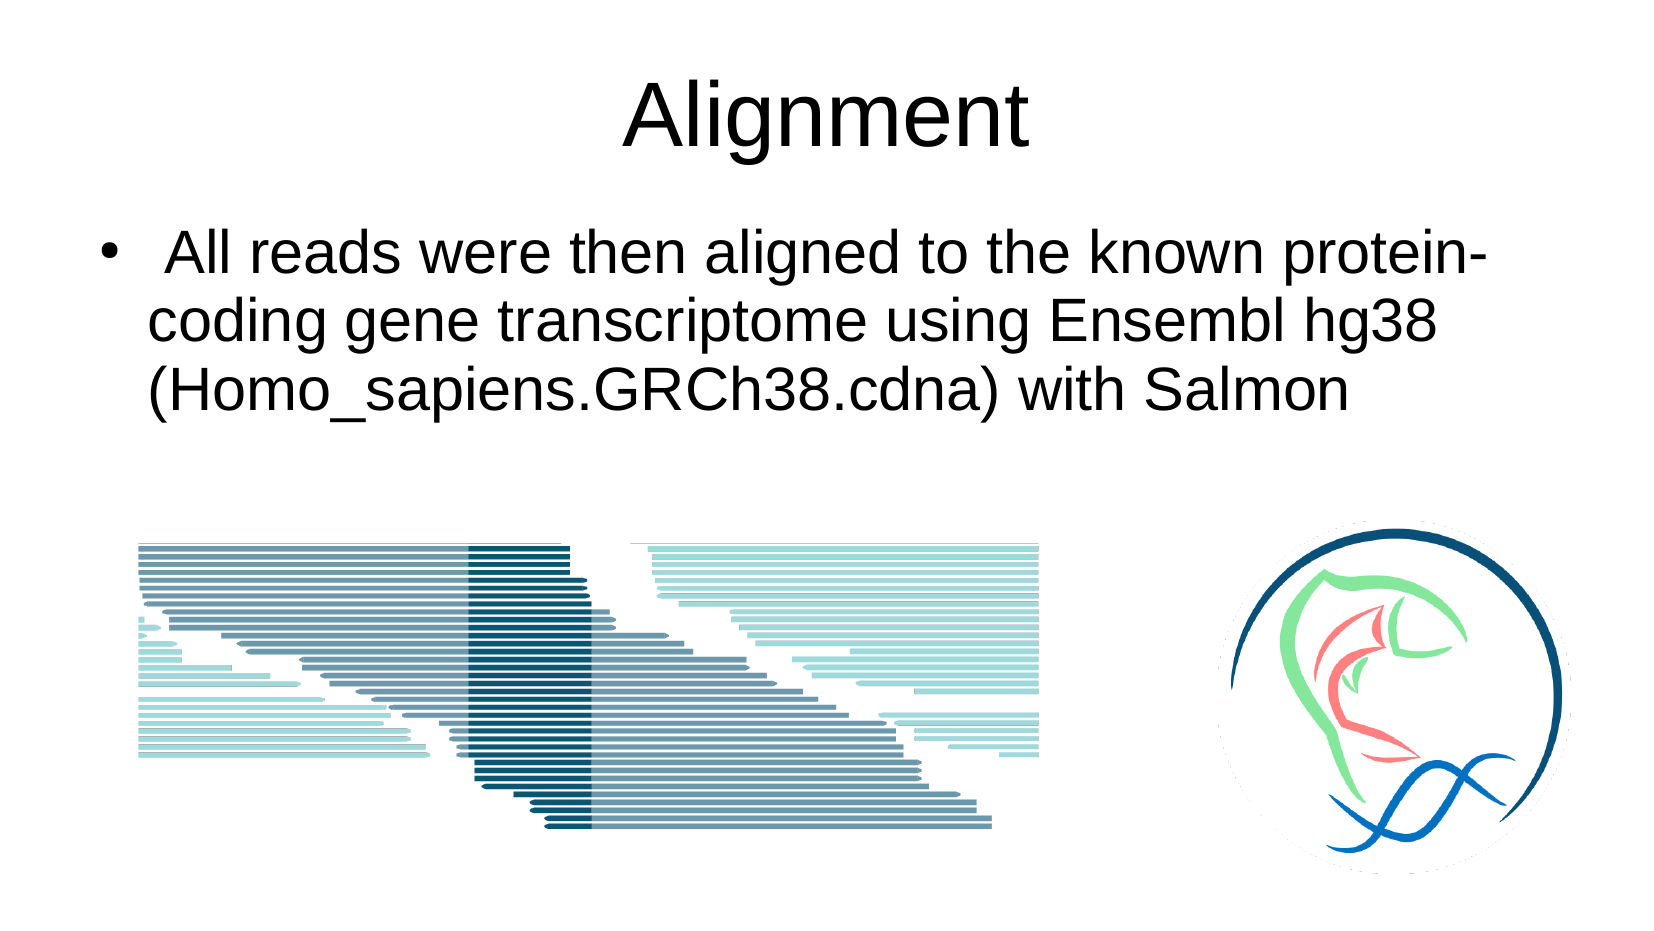

Alignment
# All reads were then aligned to the known protein-coding gene transcriptome using Ensembl hg38 (Homo_sapiens.GRCh38.cdna) with Salmon